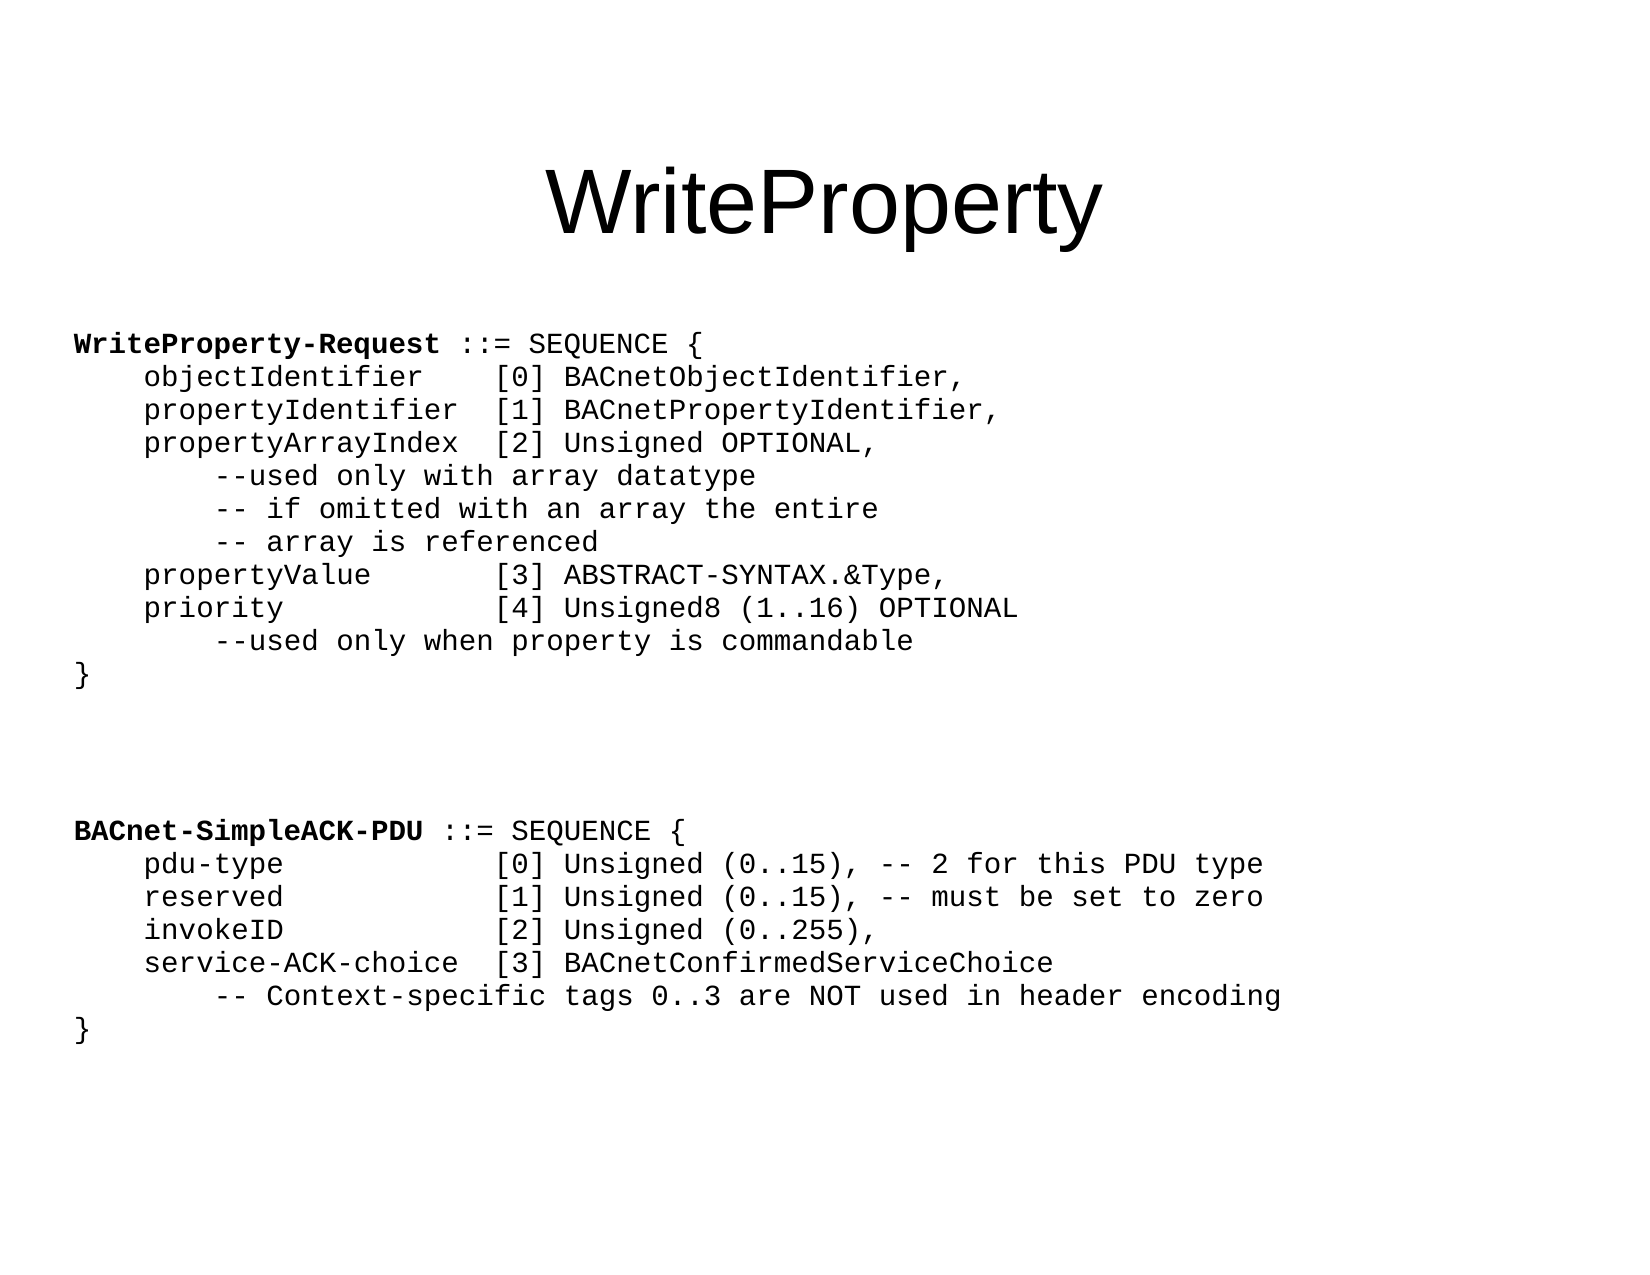

# WriteProperty
WriteProperty-Request ::= SEQUENCE {
 objectIdentifier [0] BACnetObjectIdentifier,
 propertyIdentifier [1] BACnetPropertyIdentifier,
 propertyArrayIndex [2] Unsigned OPTIONAL,
 --used only with array datatype
 -- if omitted with an array the entire
 -- array is referenced
 propertyValue [3] ABSTRACT-SYNTAX.&Type,
 priority [4] Unsigned8 (1..16) OPTIONAL
 --used only when property is commandable
}
BACnet-SimpleACK-PDU ::= SEQUENCE {
 pdu-type [0] Unsigned (0..15), -- 2 for this PDU type
 reserved [1] Unsigned (0..15), -- must be set to zero
 invokeID [2] Unsigned (0..255),
 service-ACK-choice [3] BACnetConfirmedServiceChoice
 -- Context-specific tags 0..3 are NOT used in header encoding
}